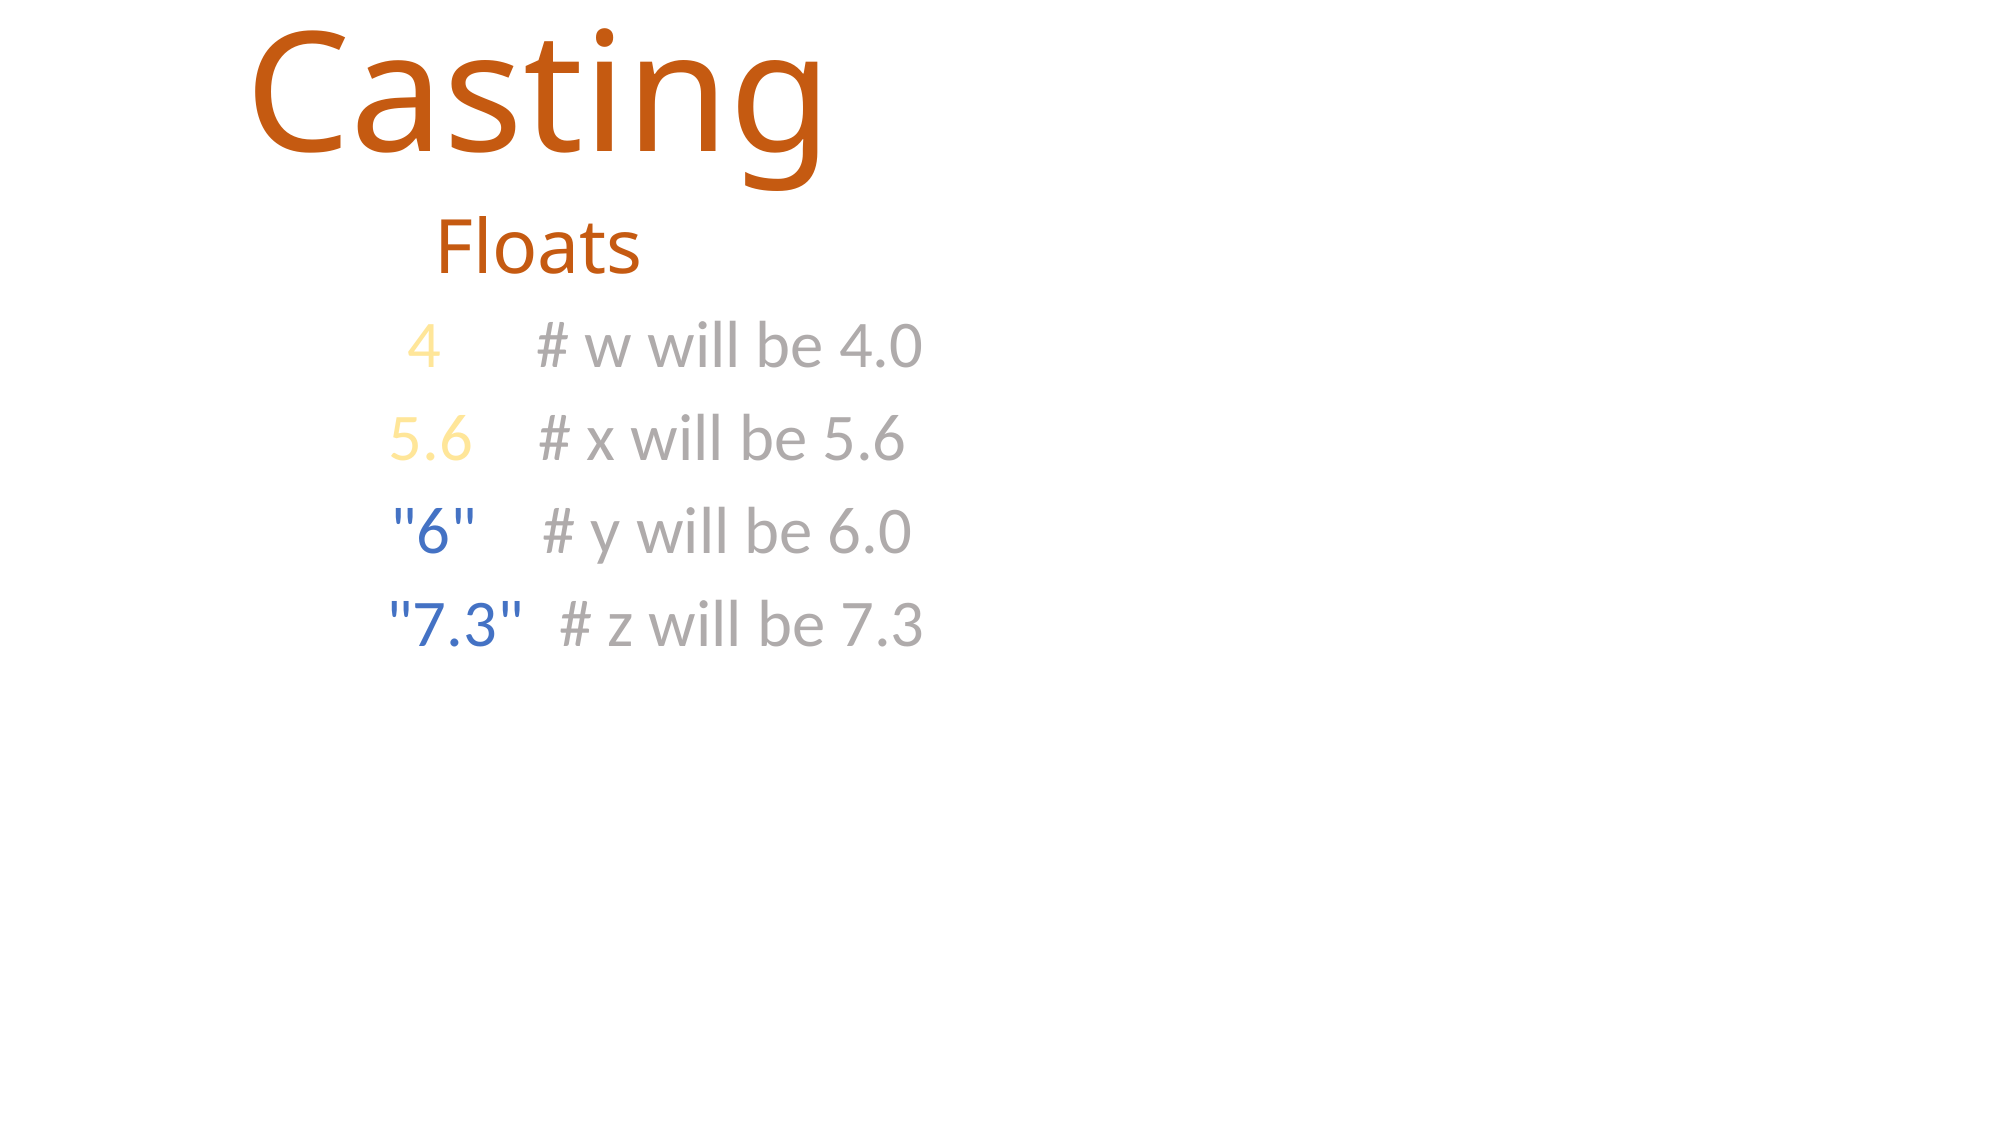

# Casting
Floats
w = float(4) # w will be 4.0
x = float(5.6) # x will be 5.6
y = float("6") # y will be 6.0
z = float("7.3") # z will be 7.3